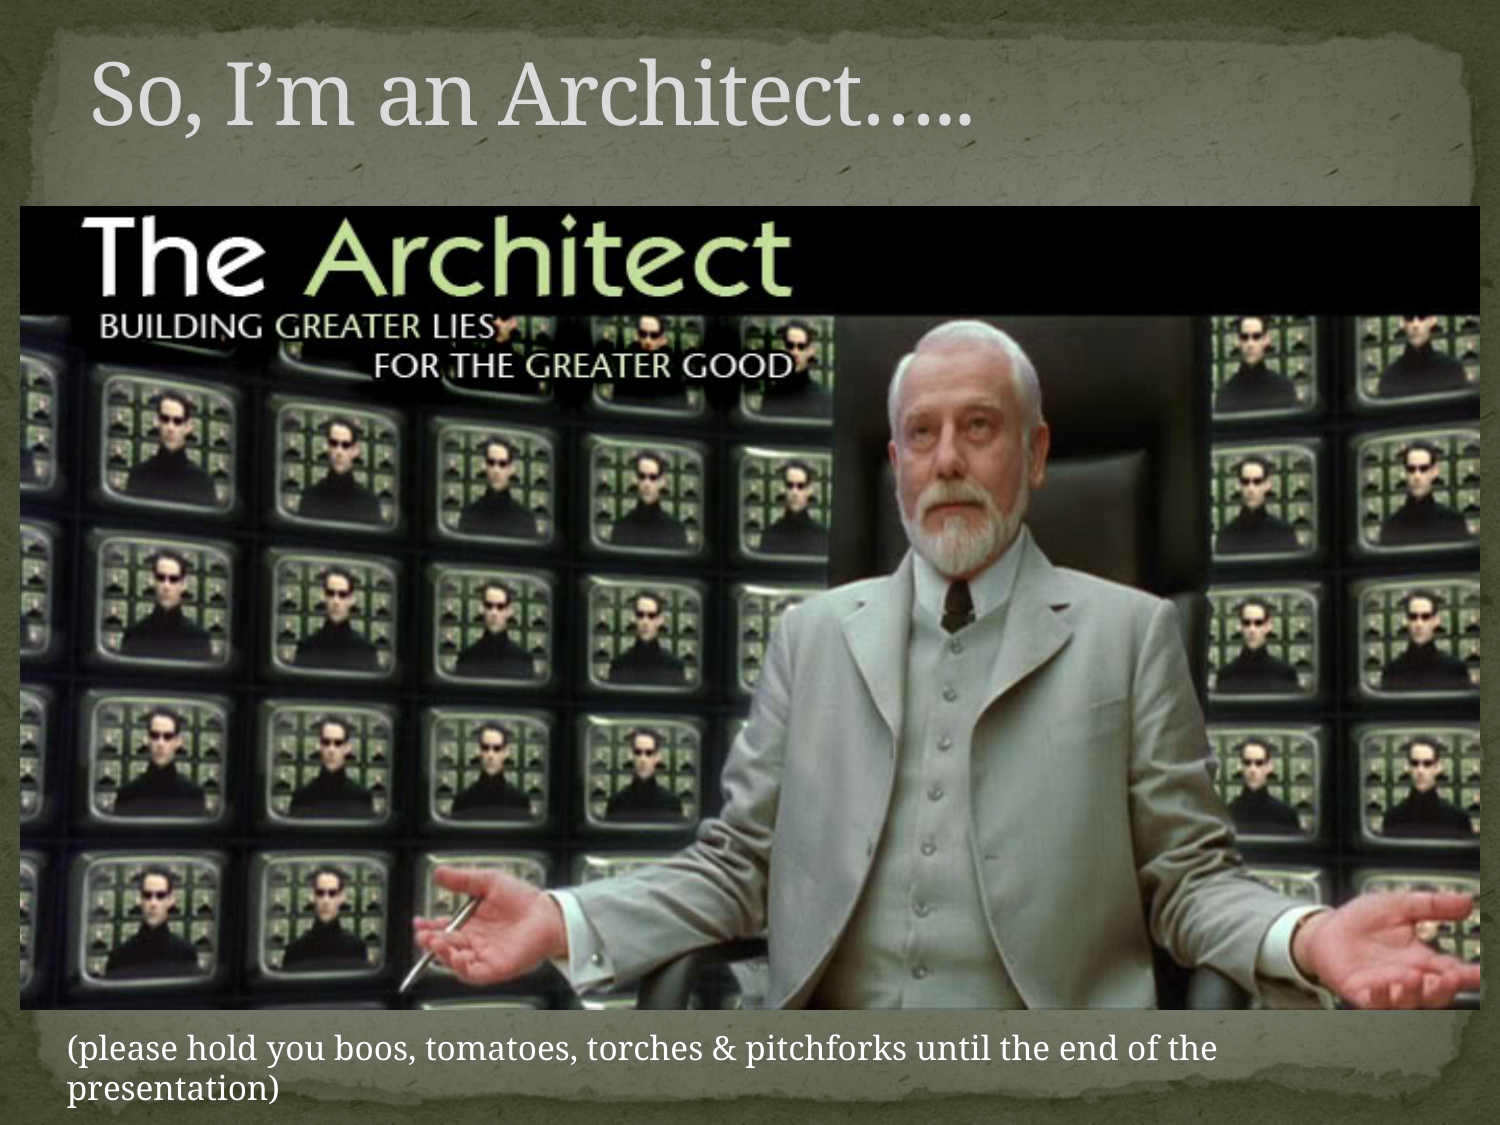

# So, I’m an Architect…..
(please hold you boos, tomatoes, torches & pitchforks until the end of the presentation)